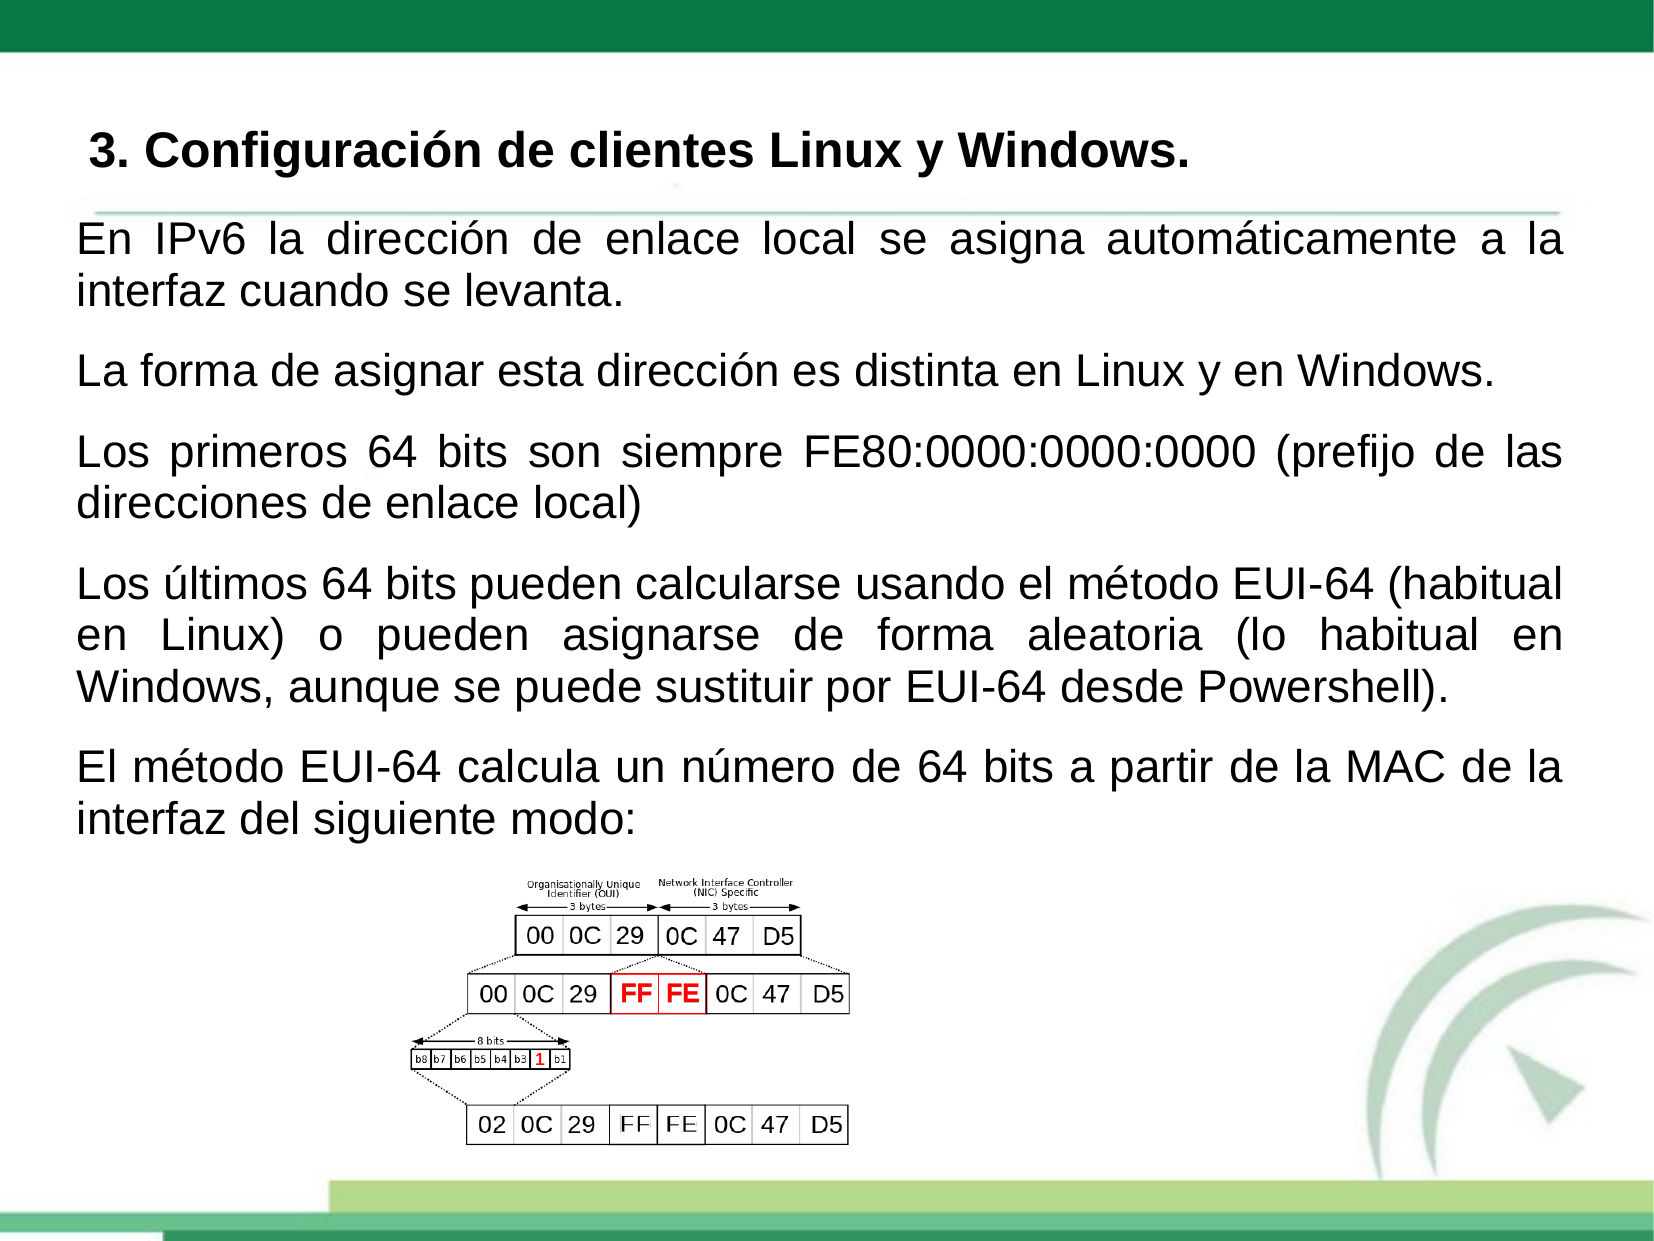

# 3. Configuración de clientes Linux y Windows.
En IPv6 la dirección de enlace local se asigna automáticamente a la interfaz cuando se levanta.
La forma de asignar esta dirección es distinta en Linux y en Windows.
Los primeros 64 bits son siempre FE80:0000:0000:0000 (prefijo de las direcciones de enlace local)
Los últimos 64 bits pueden calcularse usando el método EUI-64 (habitual en Linux) o pueden asignarse de forma aleatoria (lo habitual en Windows, aunque se puede sustituir por EUI-64 desde Powershell).
El método EUI-64 calcula un número de 64 bits a partir de la MAC de la interfaz del siguiente modo: